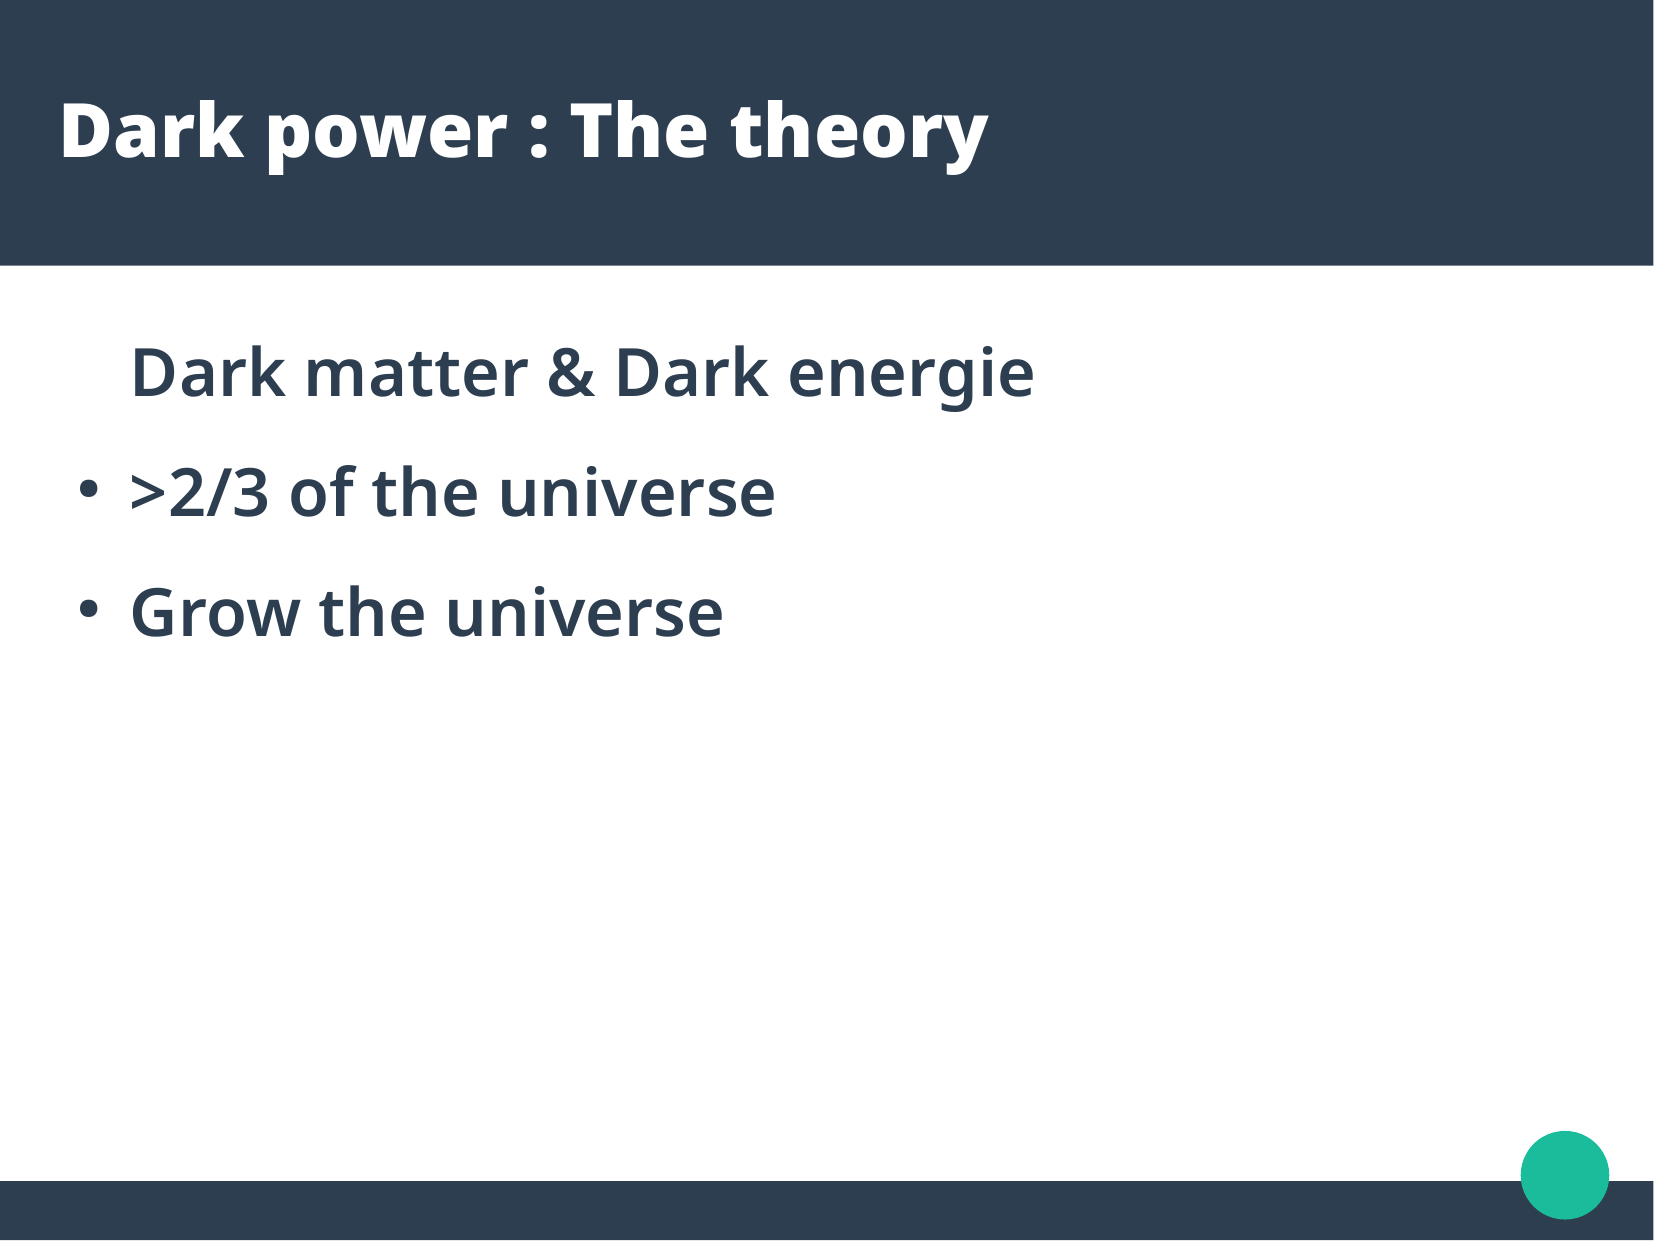

# Dark power : The theory
Dark matter & Dark energie
>2/3 of the universe
Grow the universe